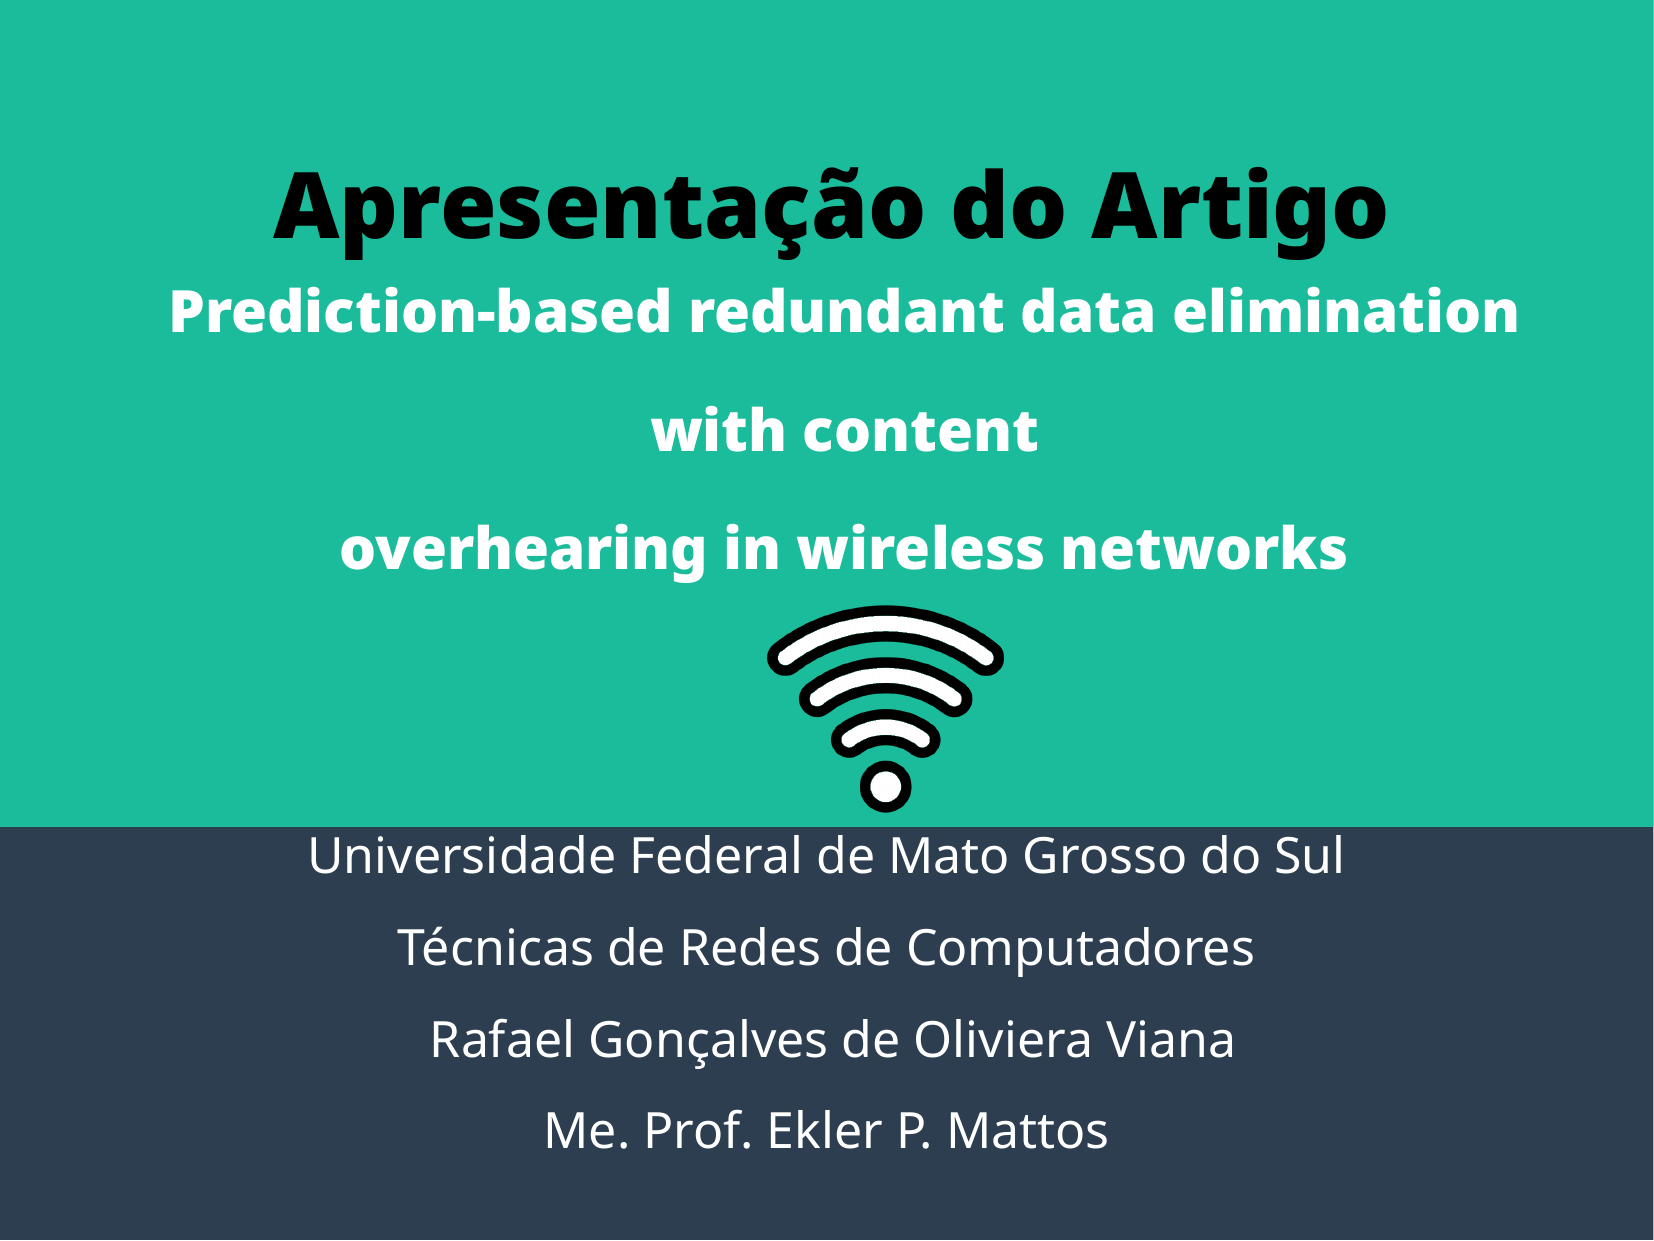

Apresentação do Artigo
#
Prediction-based redundant data elimination with content
overhearing in wireless networks
Universidade Federal de Mato Grosso do Sul
Técnicas de Redes de Computadores
 Rafael Gonçalves de Oliviera Viana
Me. Prof. Ekler P. Mattos